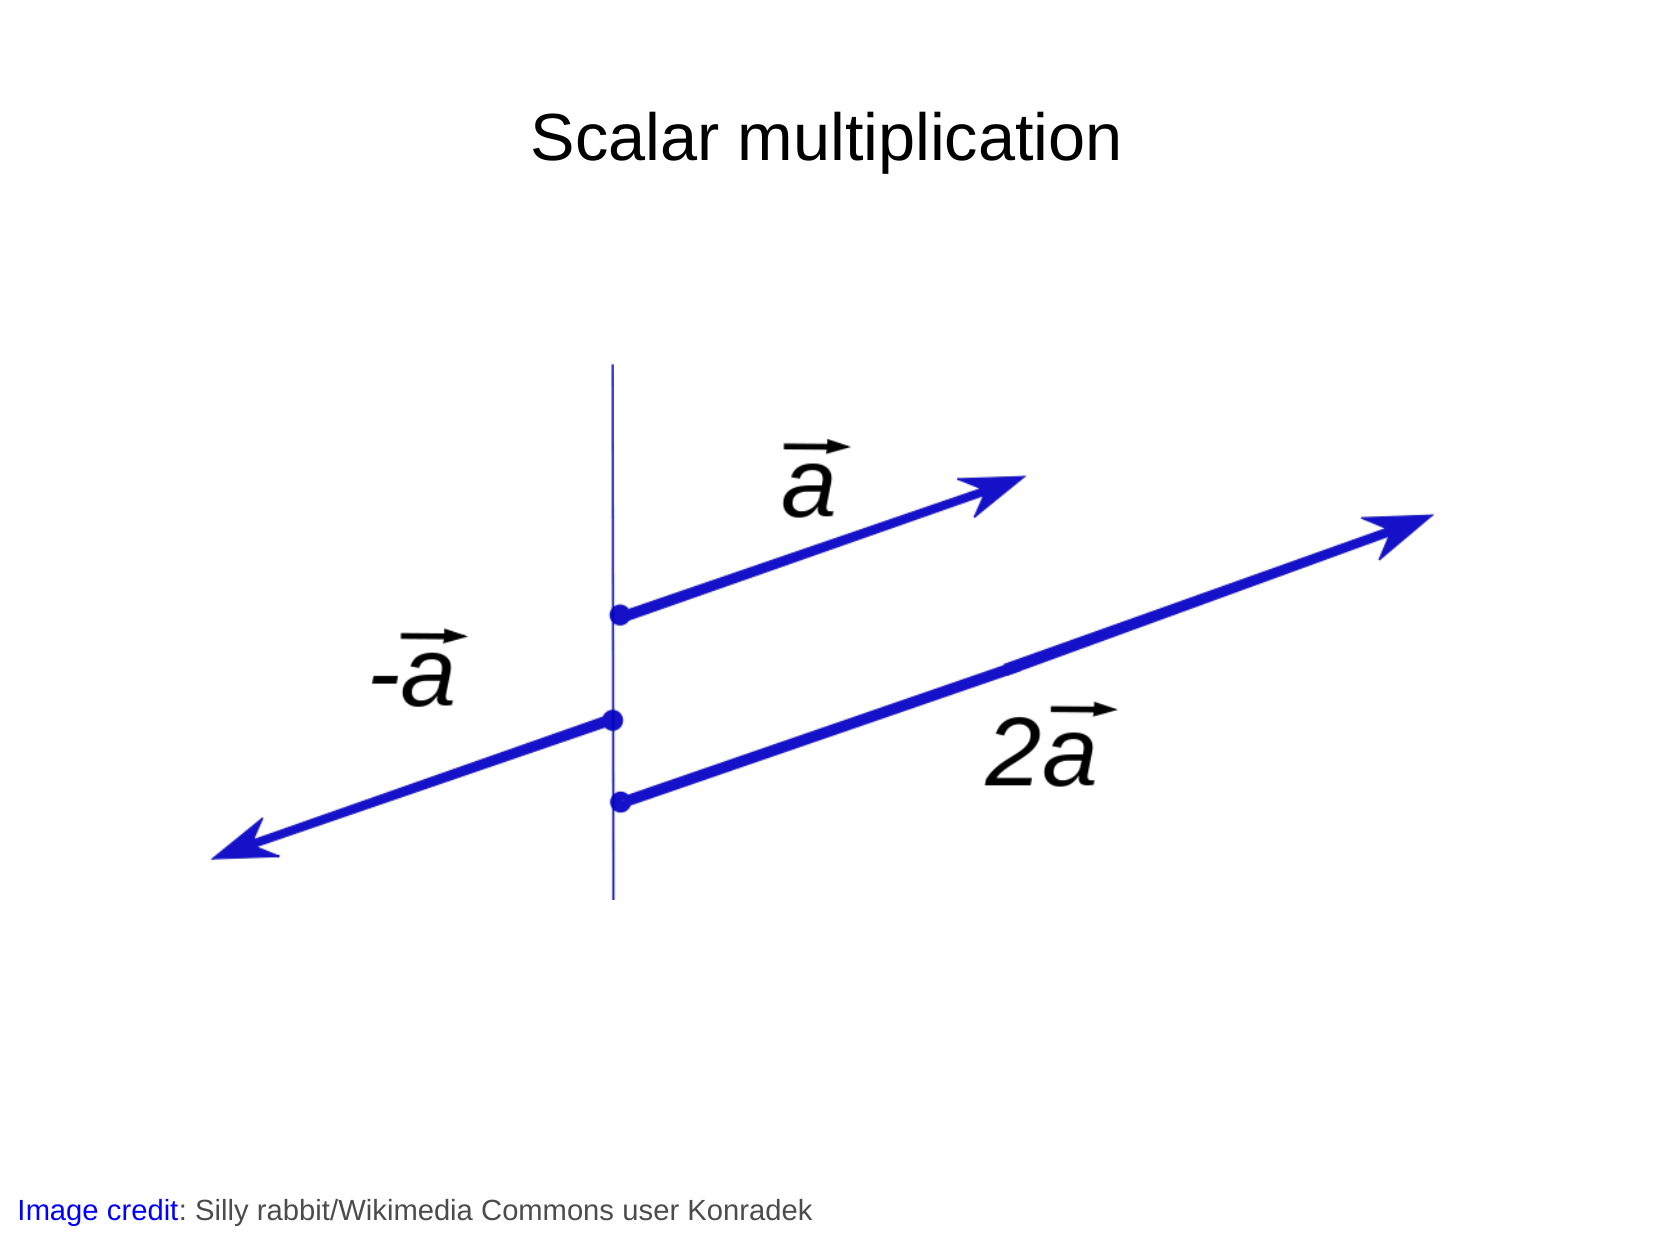

# Scalar multiplication
Image credit: Silly rabbit/Wikimedia Commons user Konradek